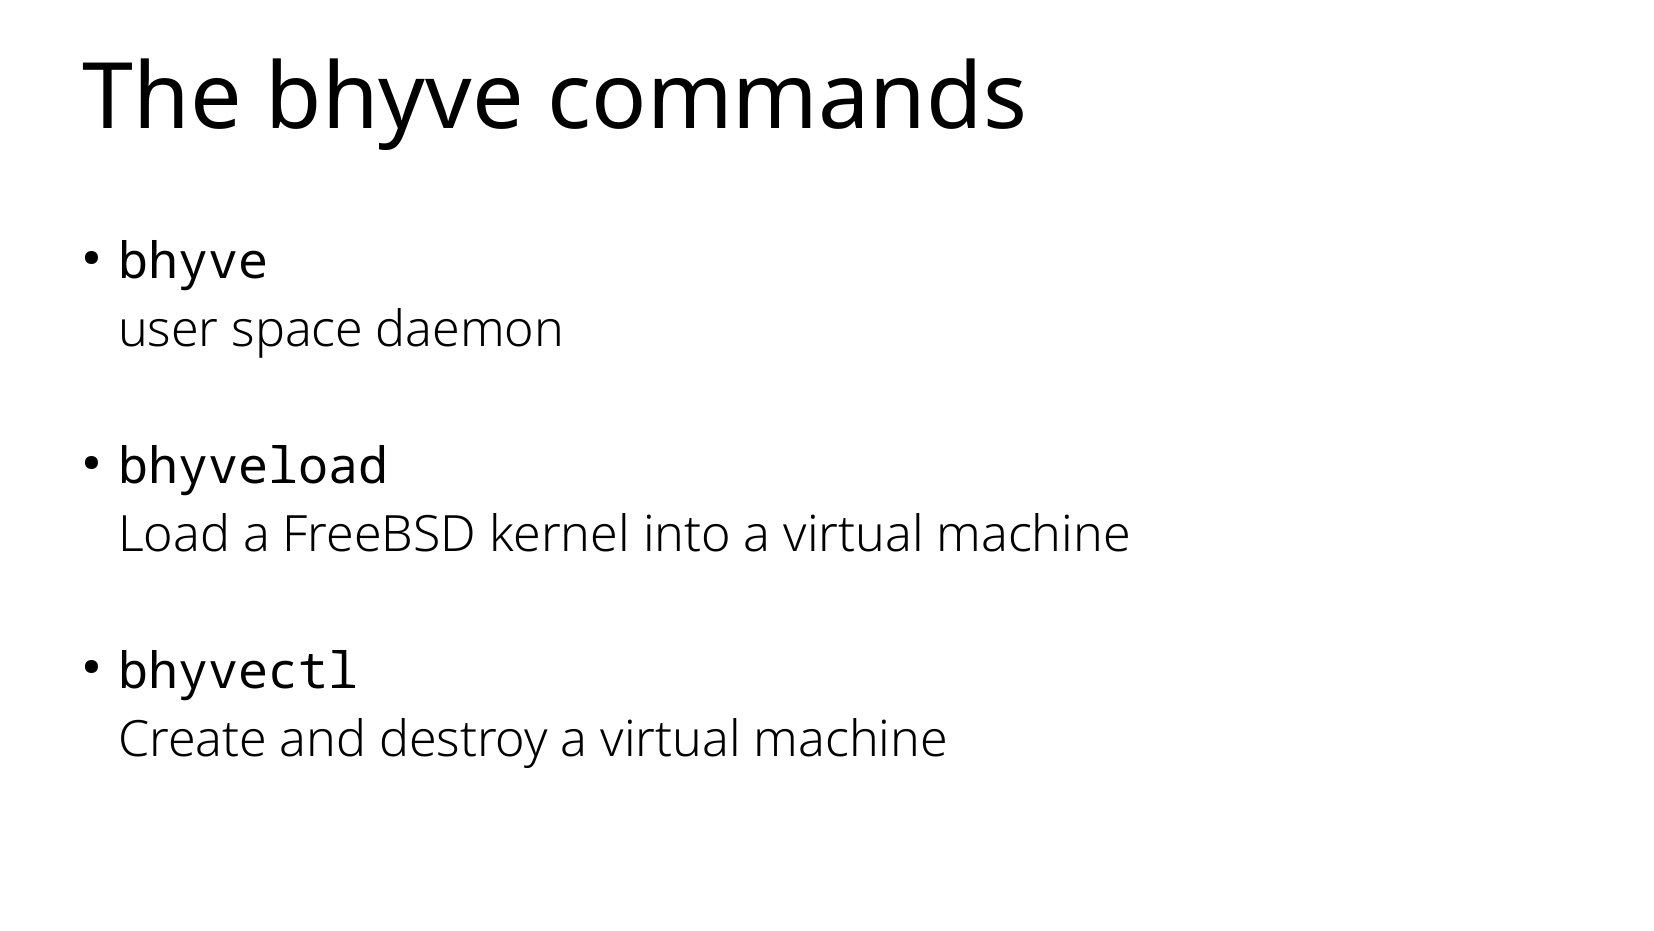

# The bhyve commands
bhyve
user space daemon
bhyveload
Load a FreeBSD kernel into a virtual machine
bhyvectl
Create and destroy a virtual machine